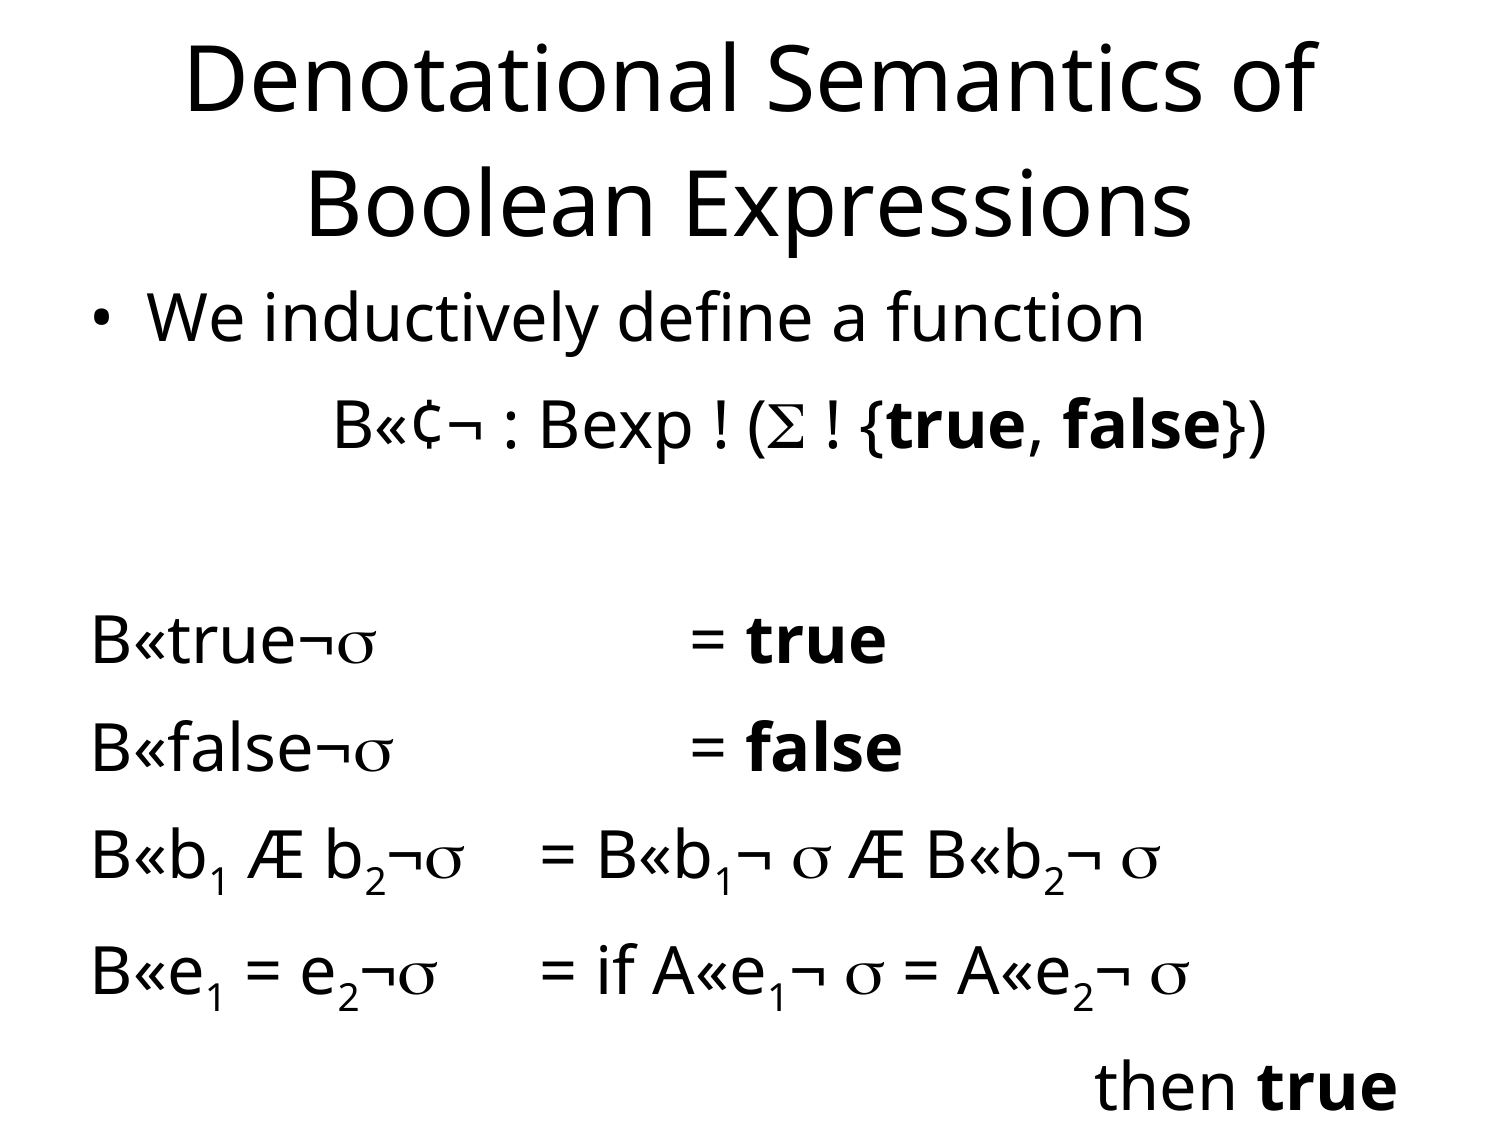

# Denotational Semantics of Boolean Expressions
We inductively define a function
 B«¢¬ : Bexp ! ( ! {true, false})
B«true¬ 		= true
B«false¬ 		= false
B«b1 Æ b2¬ 	= B«b1¬  Æ B«b2¬ 
B«e1 = e2¬ 	= if A«e1¬  = A«e2¬ 
 then true else false